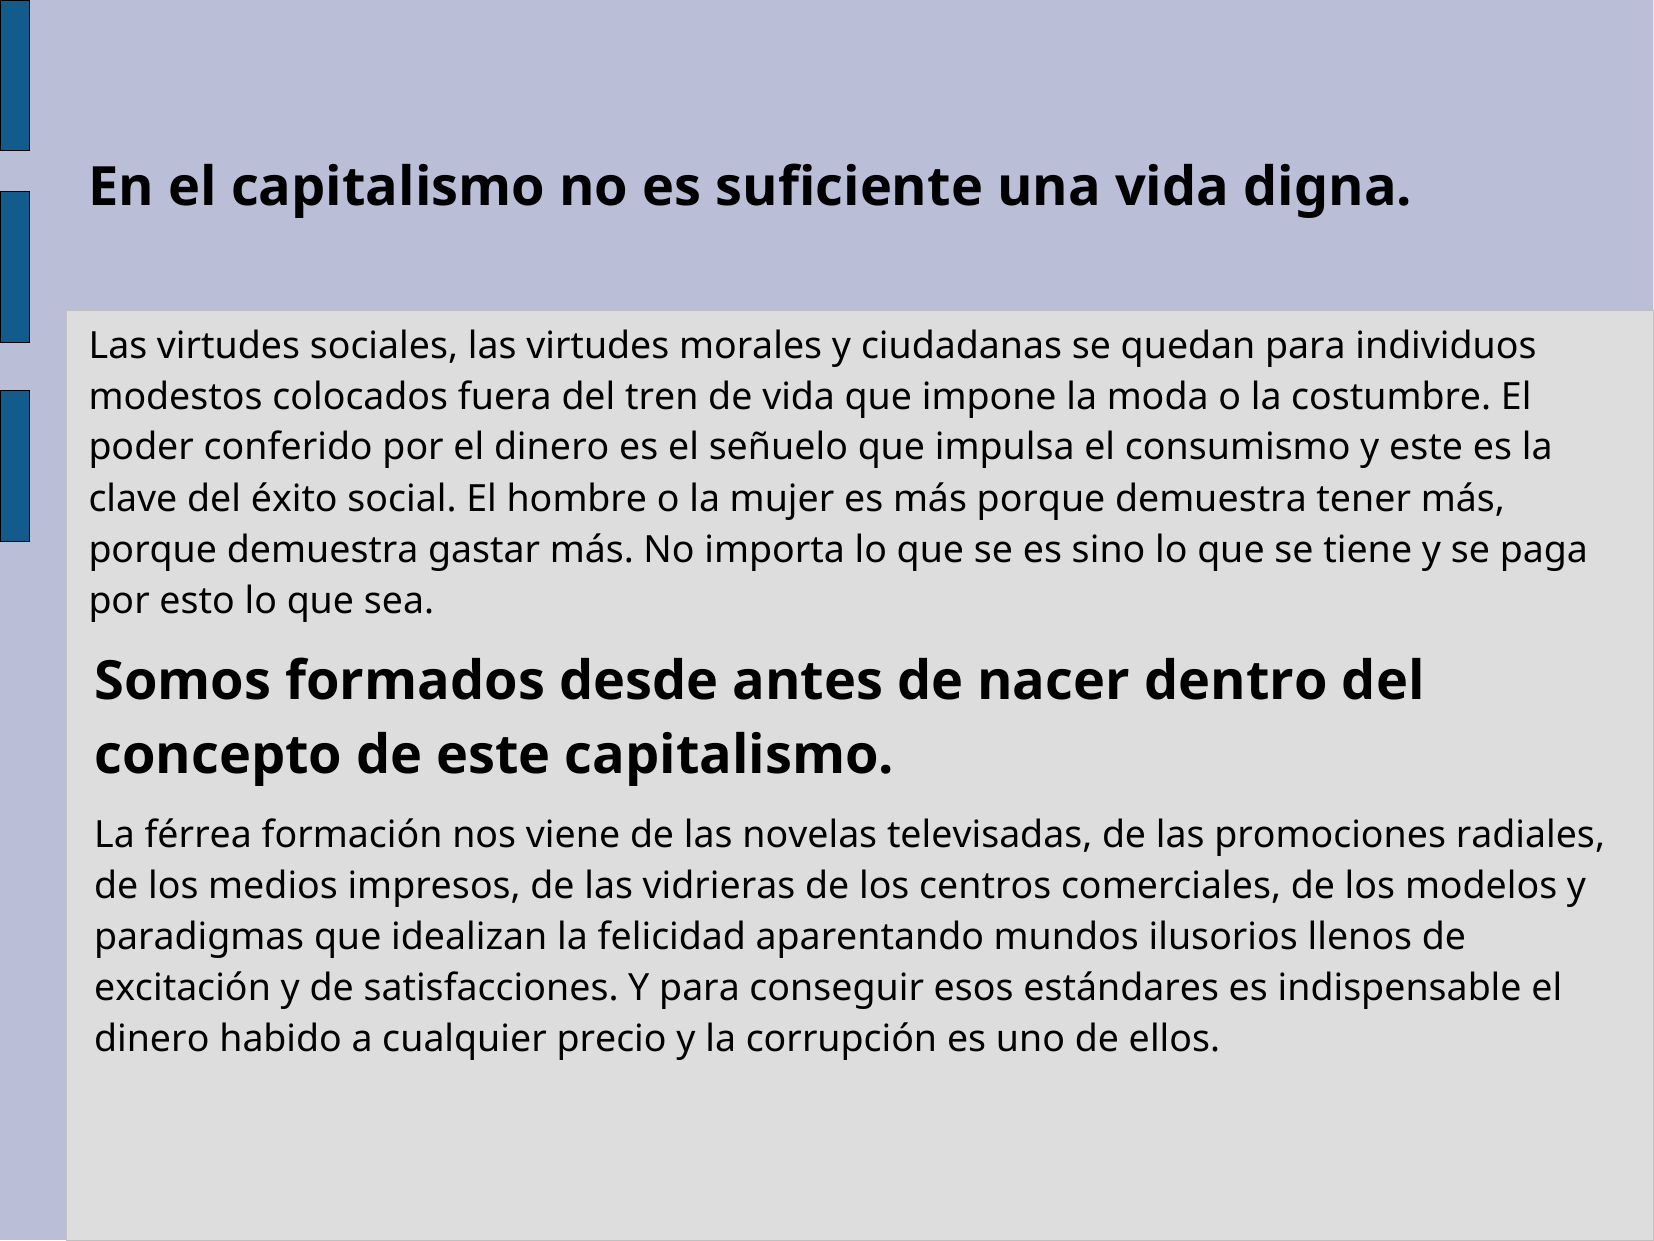

En el capitalismo no es suficiente una vida digna.
Las virtudes sociales, las virtudes morales y ciudadanas se quedan para individuos modestos colocados fuera del tren de vida que impone la moda o la costumbre. El poder conferido por el dinero es el señuelo que impulsa el consumismo y este es la clave del éxito social. El hombre o la mujer es más porque demuestra tener más, porque demuestra gastar más. No importa lo que se es sino lo que se tiene y se paga por esto lo que sea.
Somos formados desde antes de nacer dentro del concepto de este capitalismo.
La férrea formación nos viene de las novelas televisadas, de las promociones radiales, de los medios impresos, de las vidrieras de los centros comerciales, de los modelos y paradigmas que idealizan la felicidad aparentando mundos ilusorios llenos de excitación y de satisfacciones. Y para conseguir esos estándares es indispensable el dinero habido a cualquier precio y la corrupción es uno de ellos.